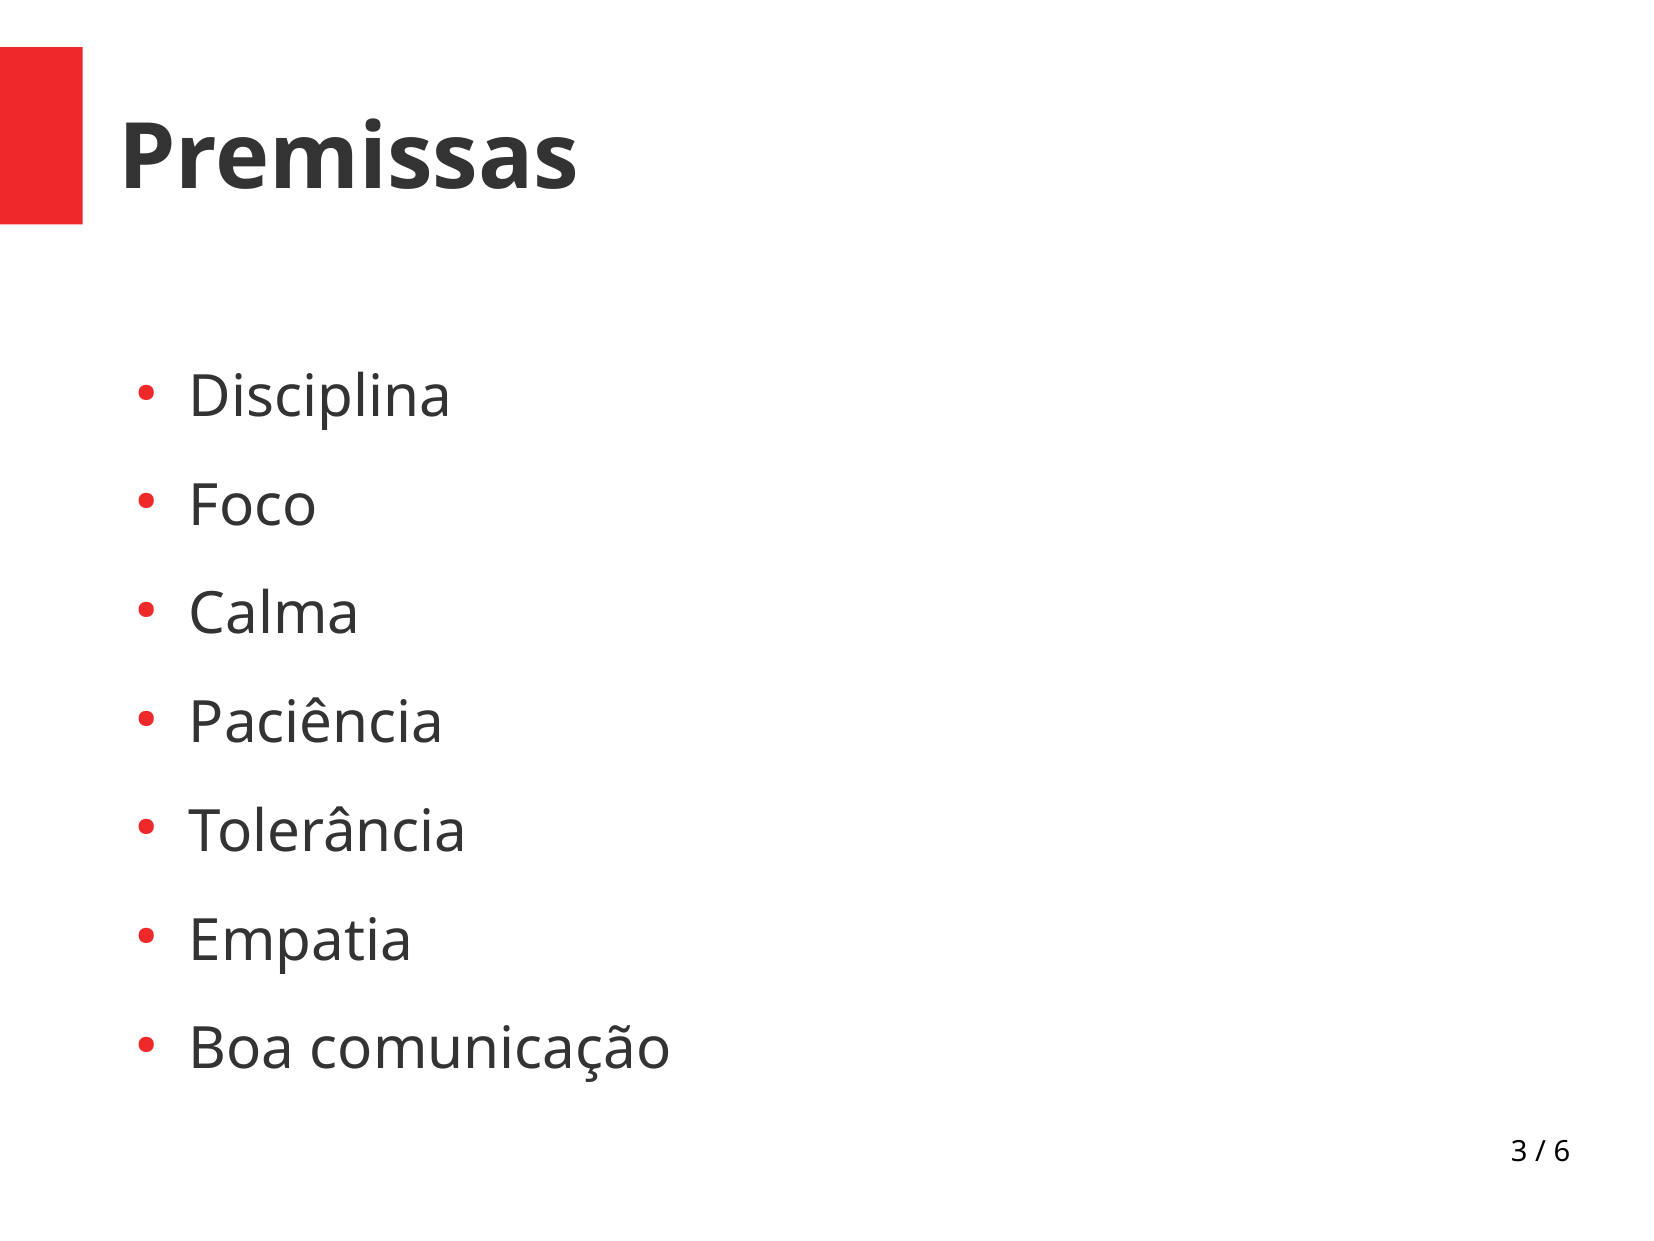

# Premissas
Disciplina
Foco
Calma
Paciência
Tolerância
Empatia
Boa comunicação
3